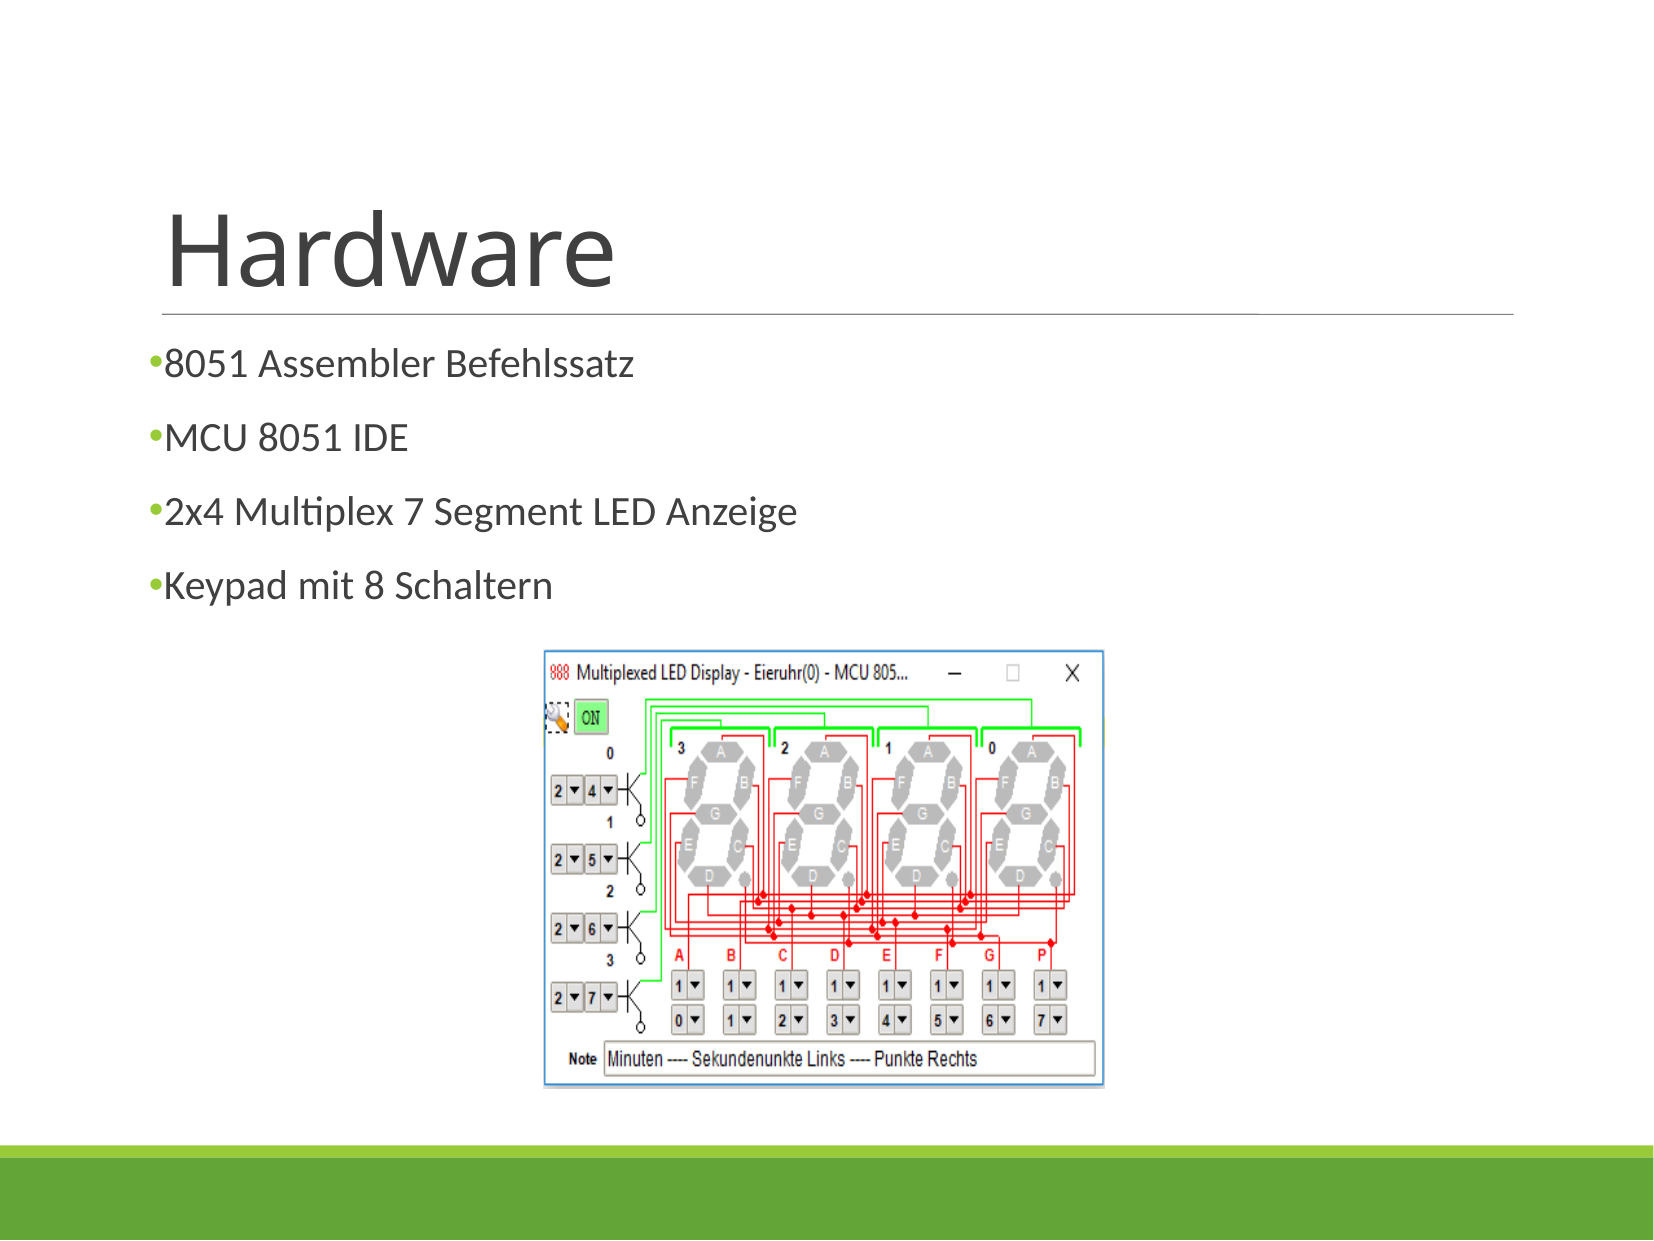

# Hardware
8051 Assembler Befehlssatz
MCU 8051 IDE
2x4 Multiplex 7 Segment LED Anzeige
Keypad mit 8 Schaltern